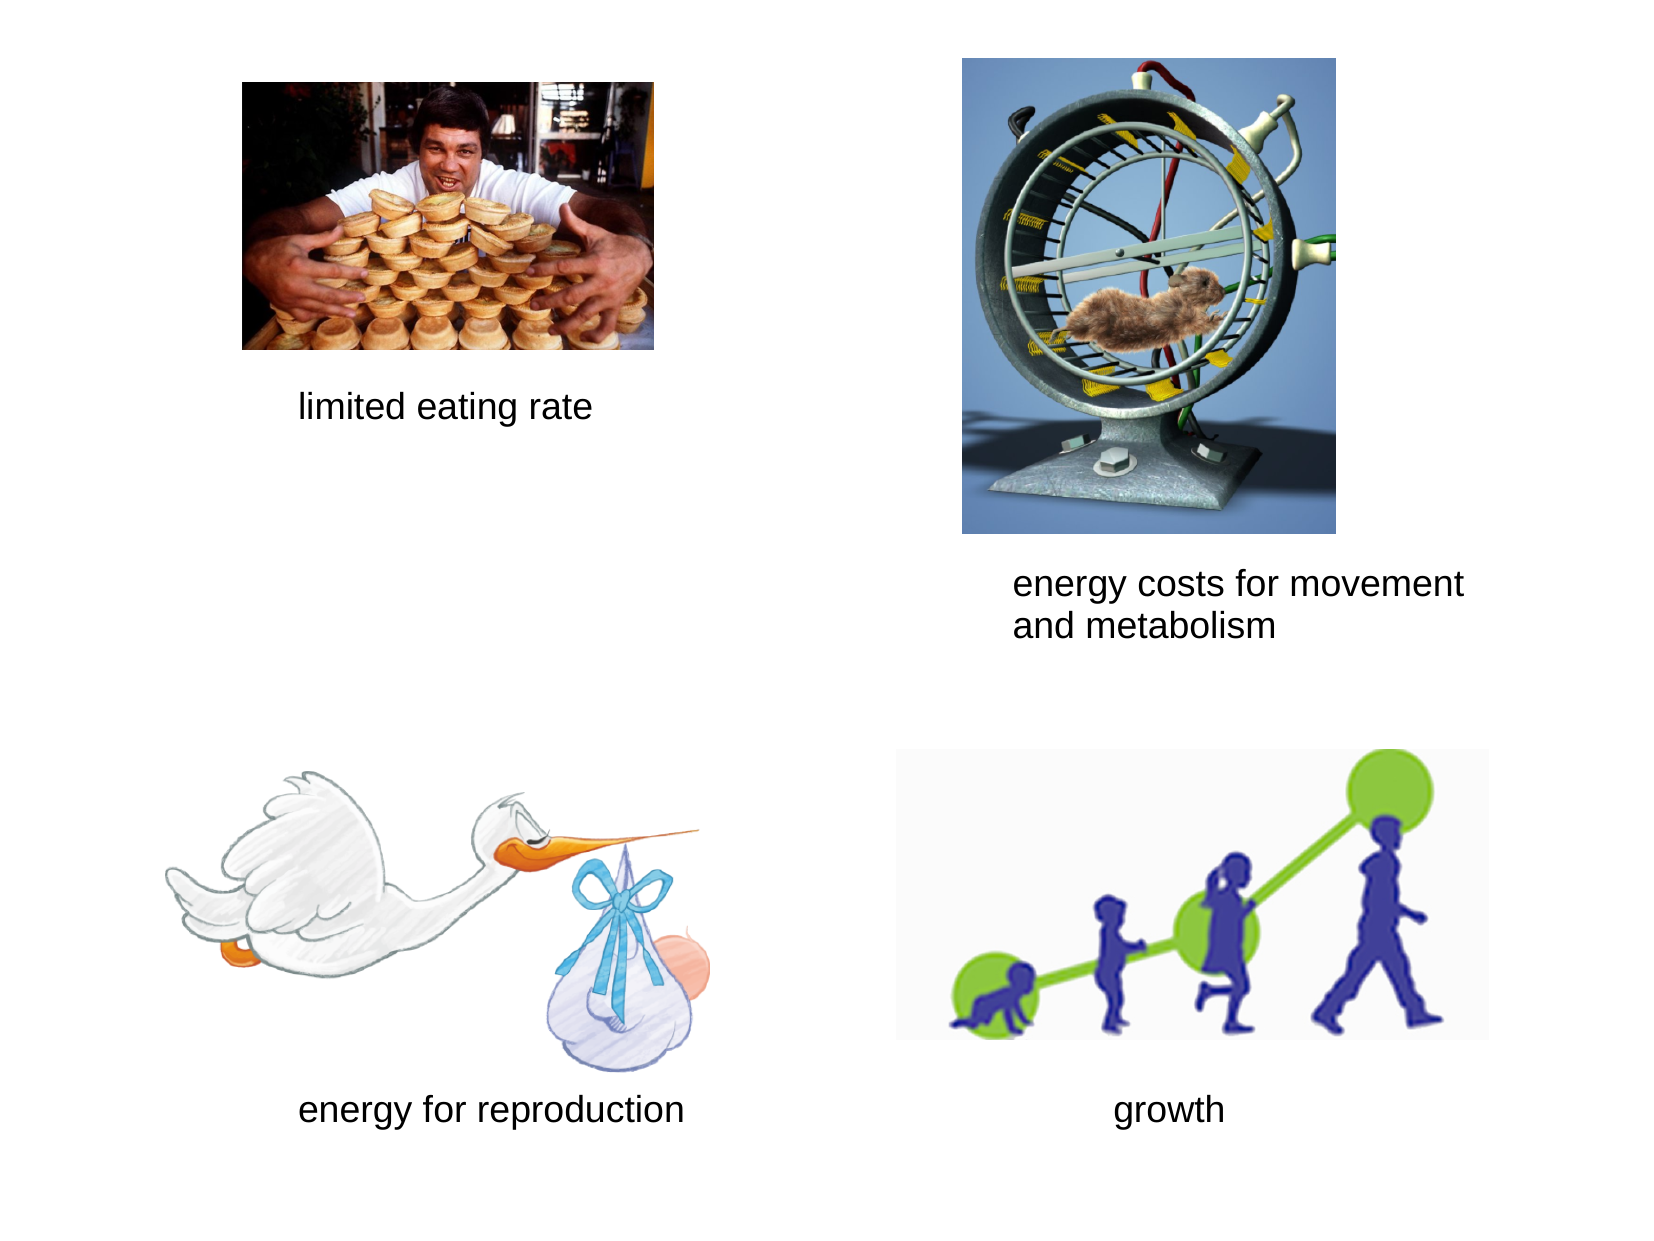

limited eating rate
energy costs for movement
and metabolism
energy for reproduction
growth